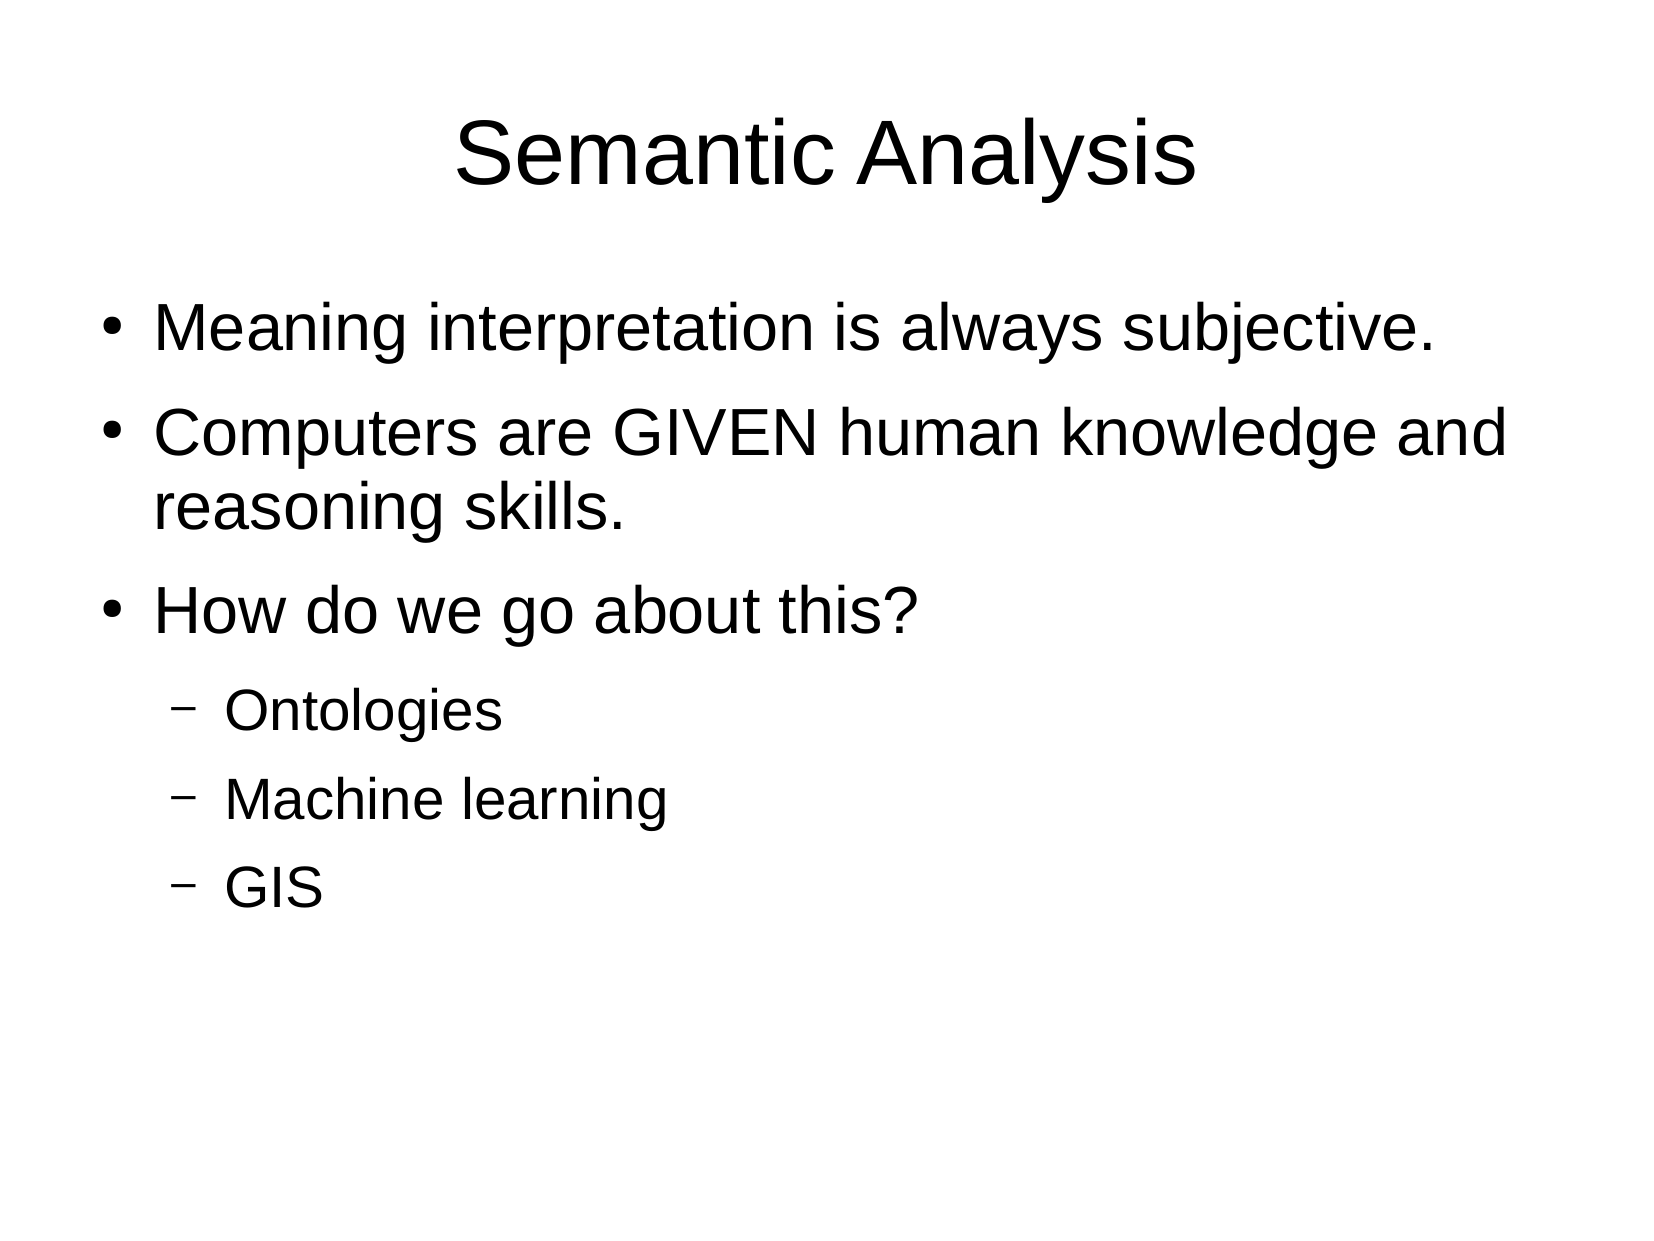

# Semantic Analysis
Meaning interpretation is always subjective.
Computers are GIVEN human knowledge and reasoning skills.
How do we go about this?
Ontologies
Machine learning
GIS